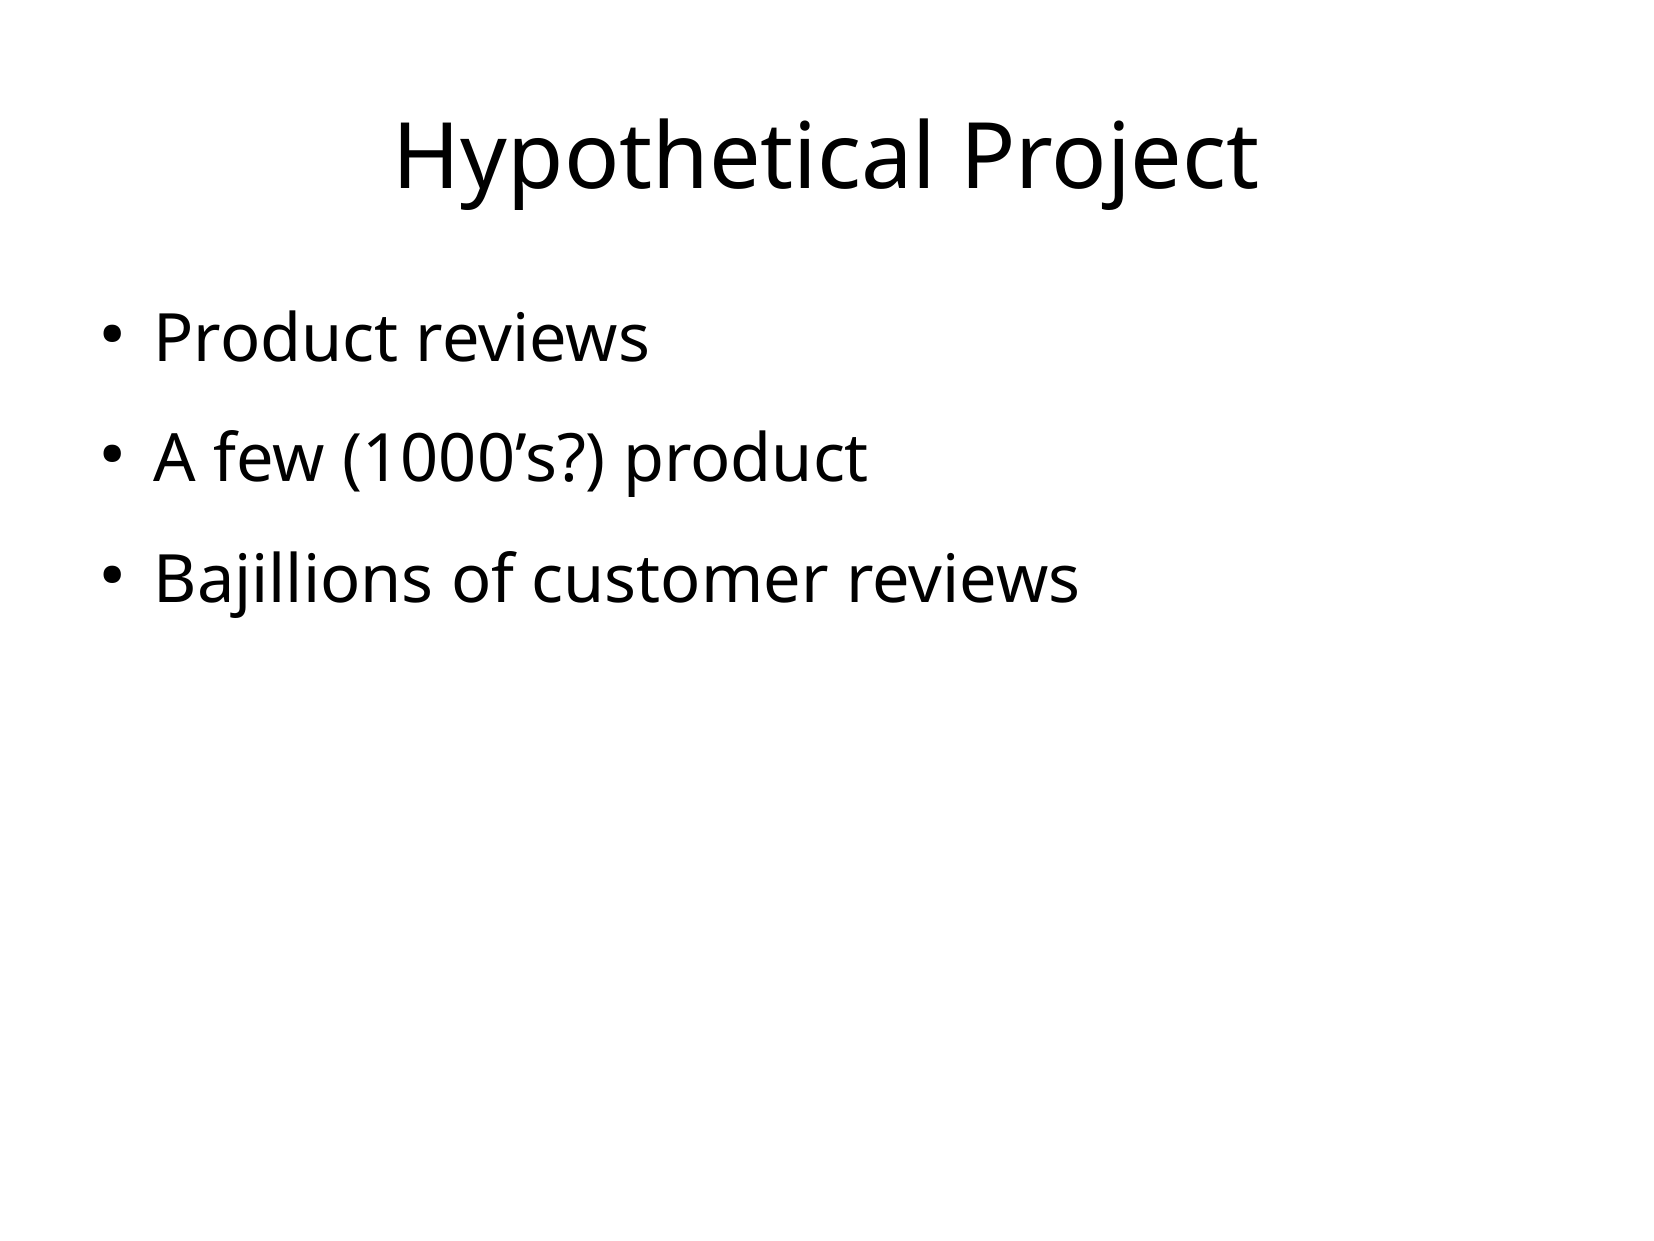

# Hypothetical Project
Product reviews
A few (1000’s?) product
Bajillions of customer reviews